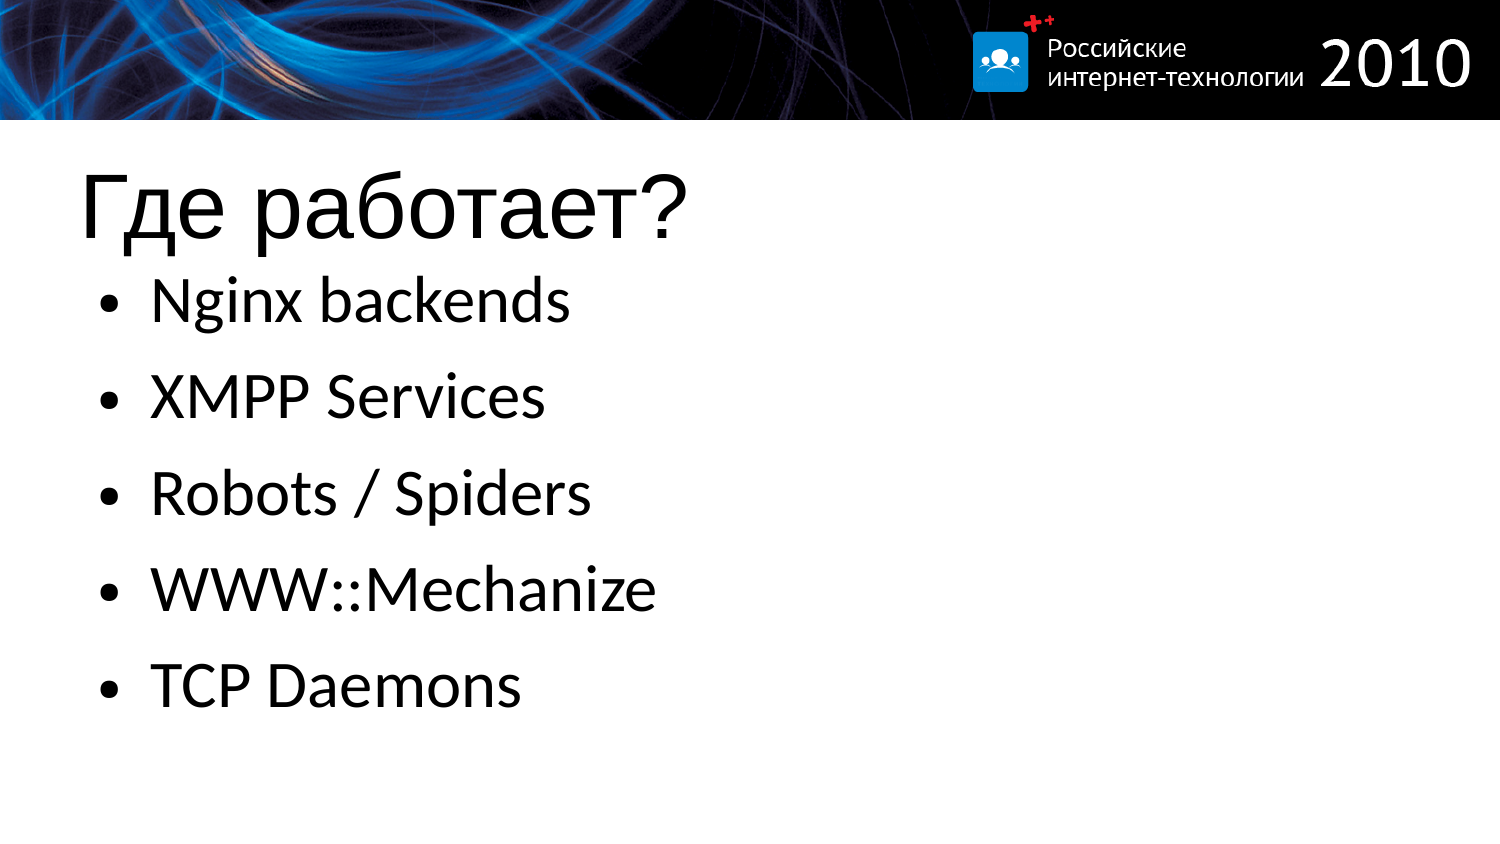

# Где работает?
Nginx backends
XMPP Services
Robots / Spiders
WWW::Mechanize
TCP Daemons